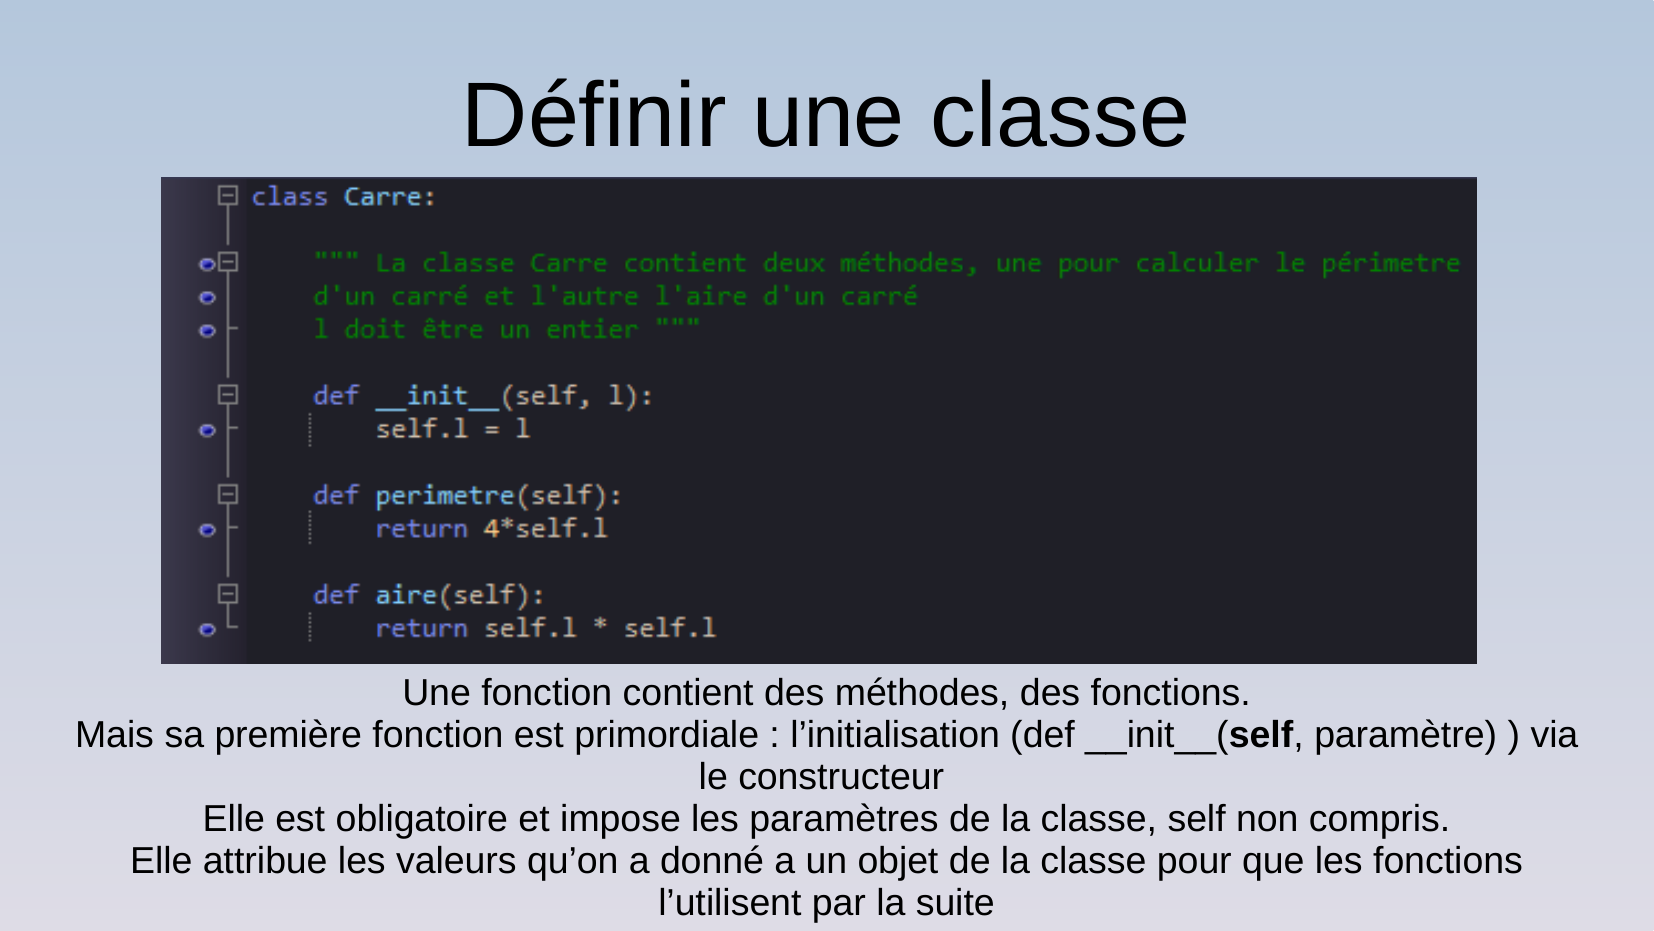

# Définir une classe
Une fonction contient des méthodes, des fonctions.
Mais sa première fonction est primordiale : l’initialisation (def __init__(self, paramètre) ) via le constructeur
Elle est obligatoire et impose les paramètres de la classe, self non compris.
Elle attribue les valeurs qu’on a donné a un objet de la classe pour que les fonctions l’utilisent par la suite